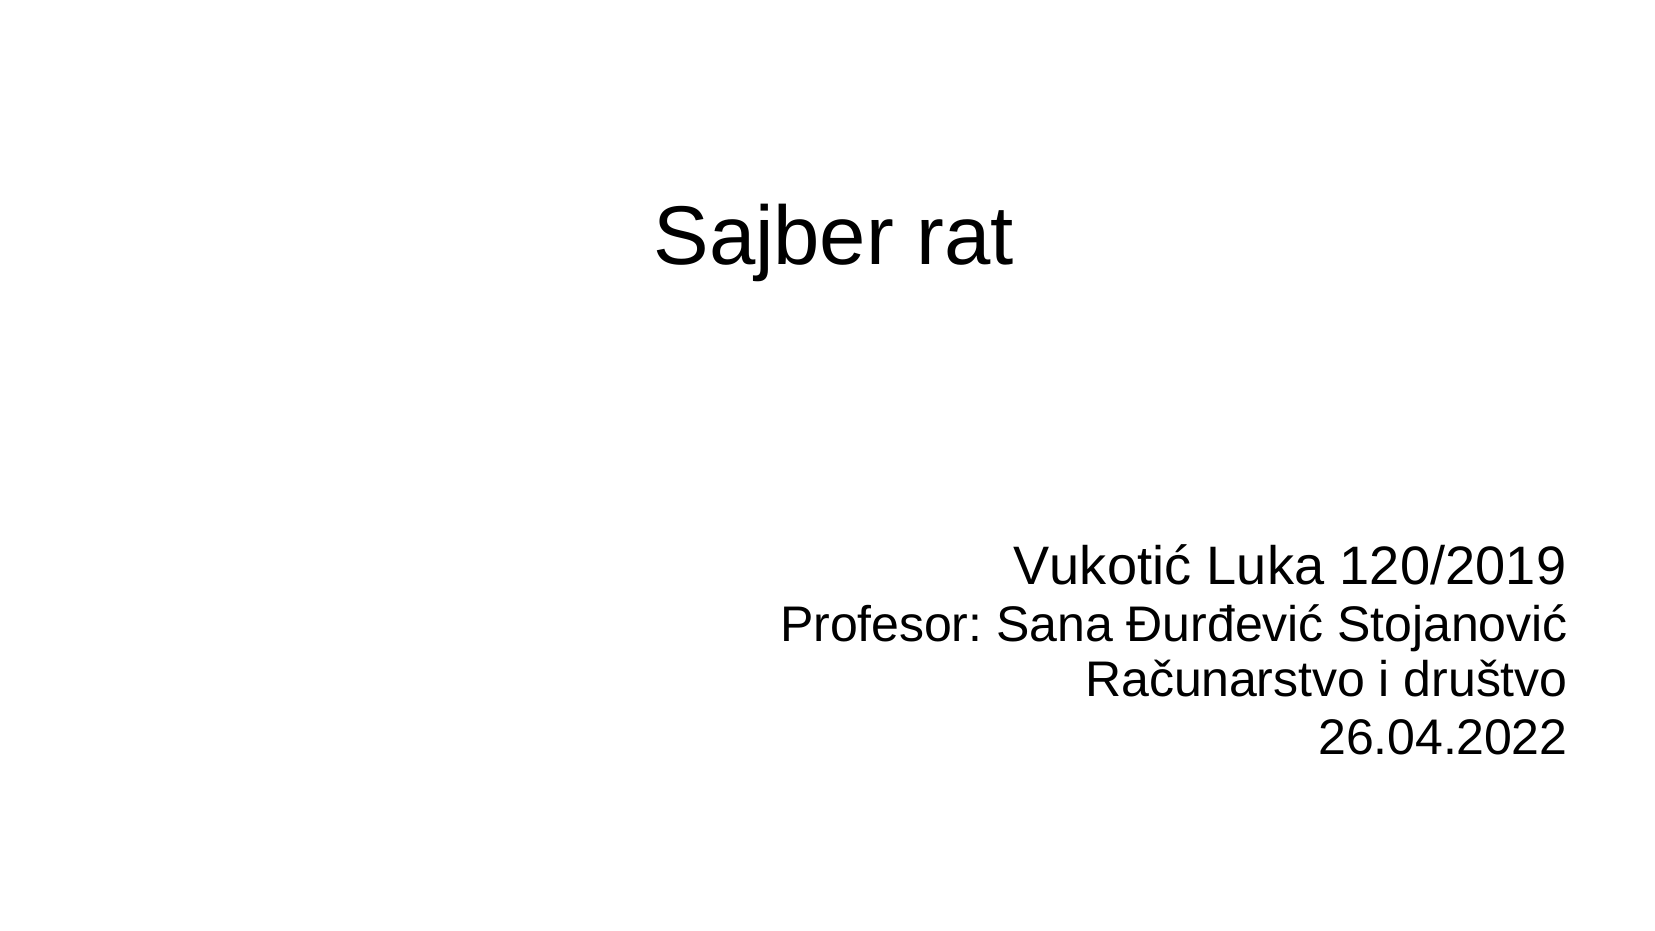

Sajber rat
Vukotić Luka 120/2019
Profesor: Sana Đurđević Stojanović
Računarstvo i društvo
26.04.2022